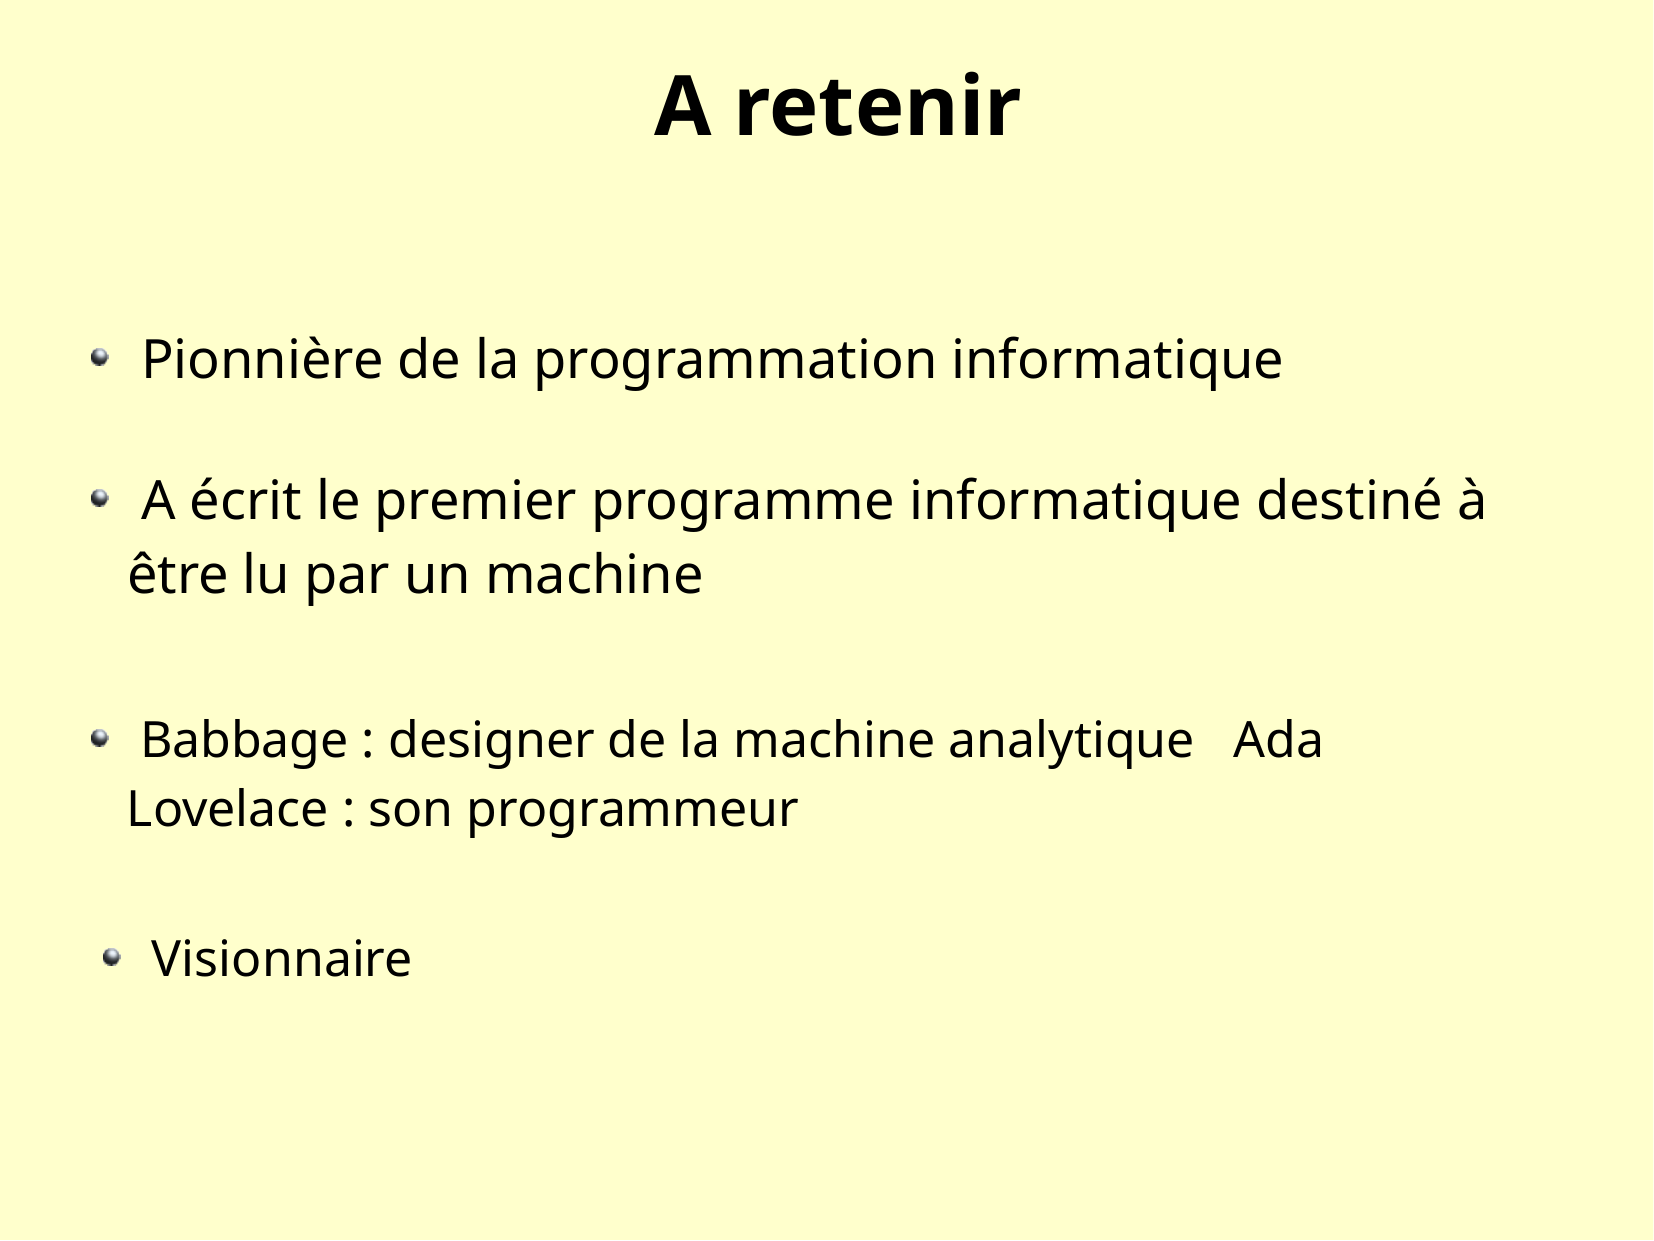

A retenir
 Pionnière de la programmation informatique
 A écrit le premier programme informatique destiné à être lu par un machine
 Babbage : designer de la machine analytique Ada Lovelace : son programmeur
 Visionnaire